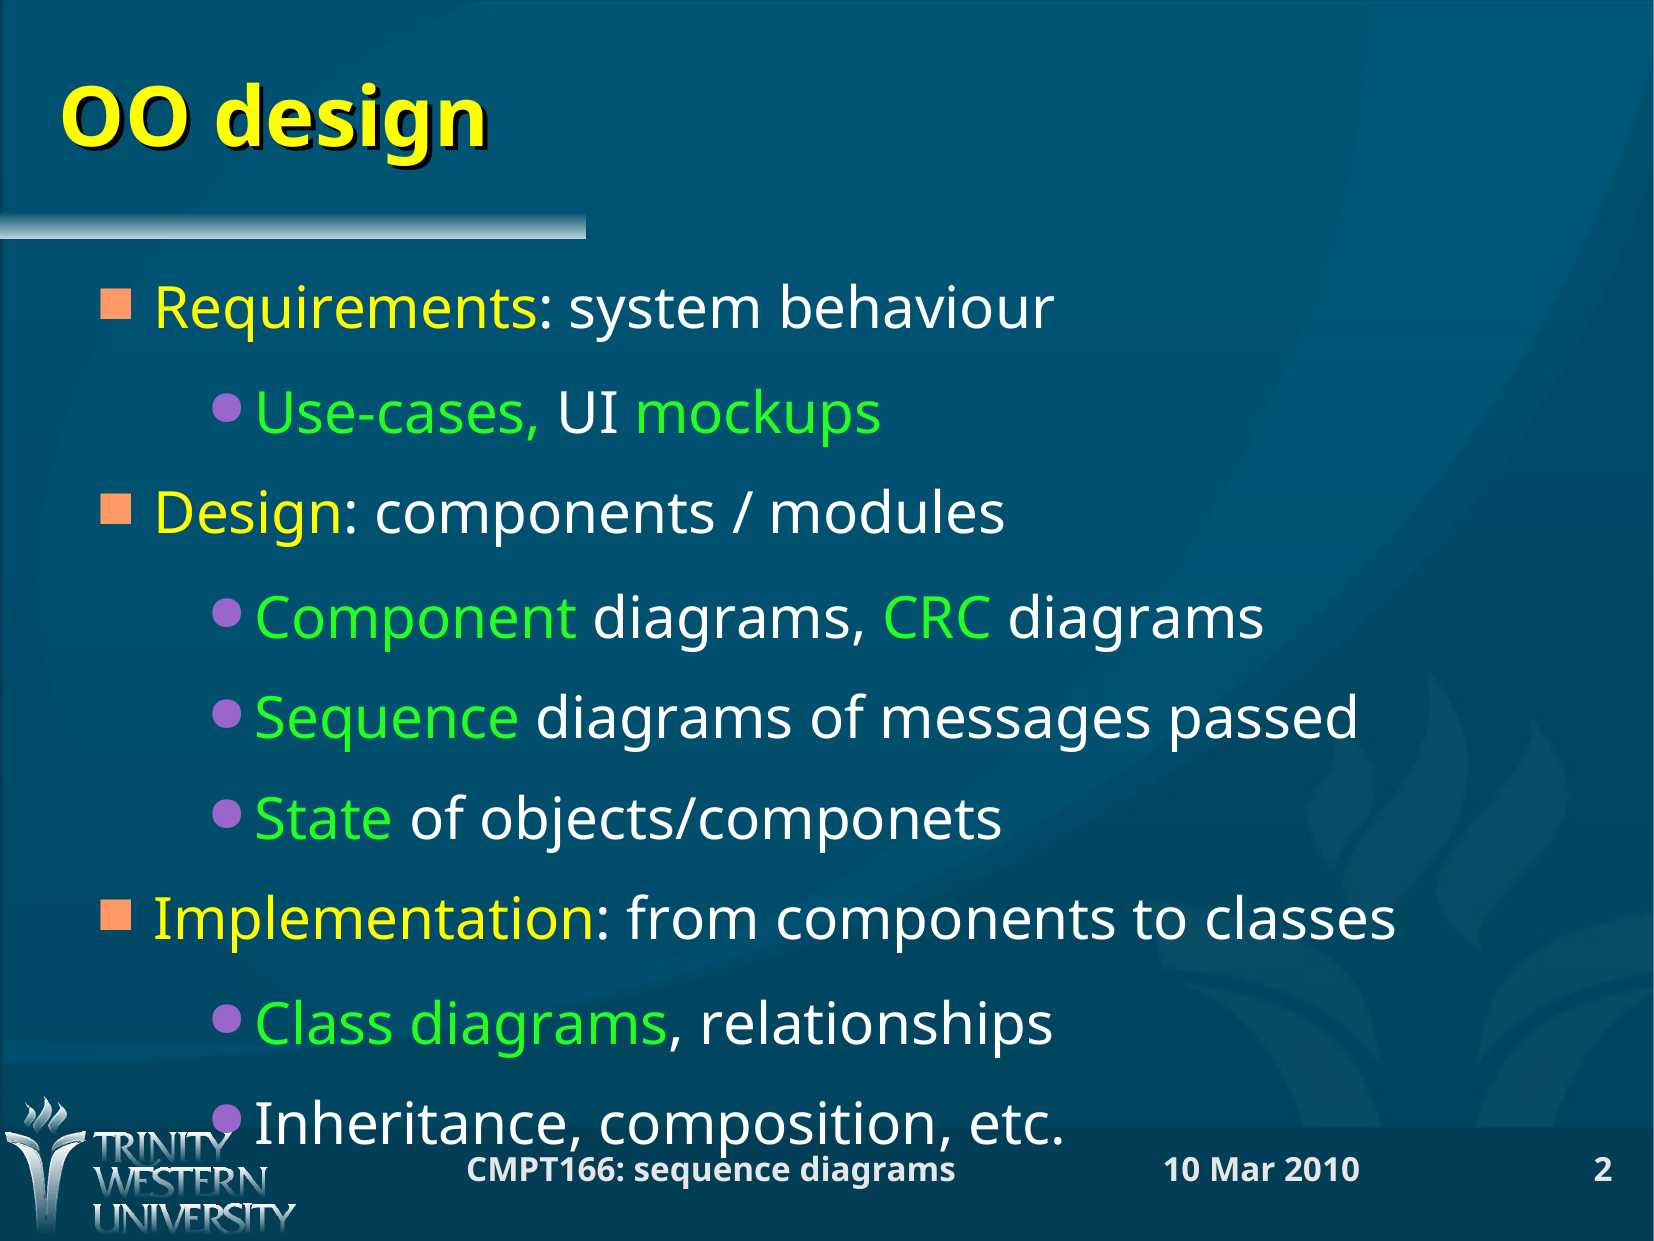

# OO design
Requirements: system behaviour
Use-cases, UI mockups
Design: components / modules
Component diagrams, CRC diagrams
Sequence diagrams of messages passed
State of objects/componets
Implementation: from components to classes
Class diagrams, relationships
Inheritance, composition, etc.
CMPT166: sequence diagrams
10 Mar 2010
2